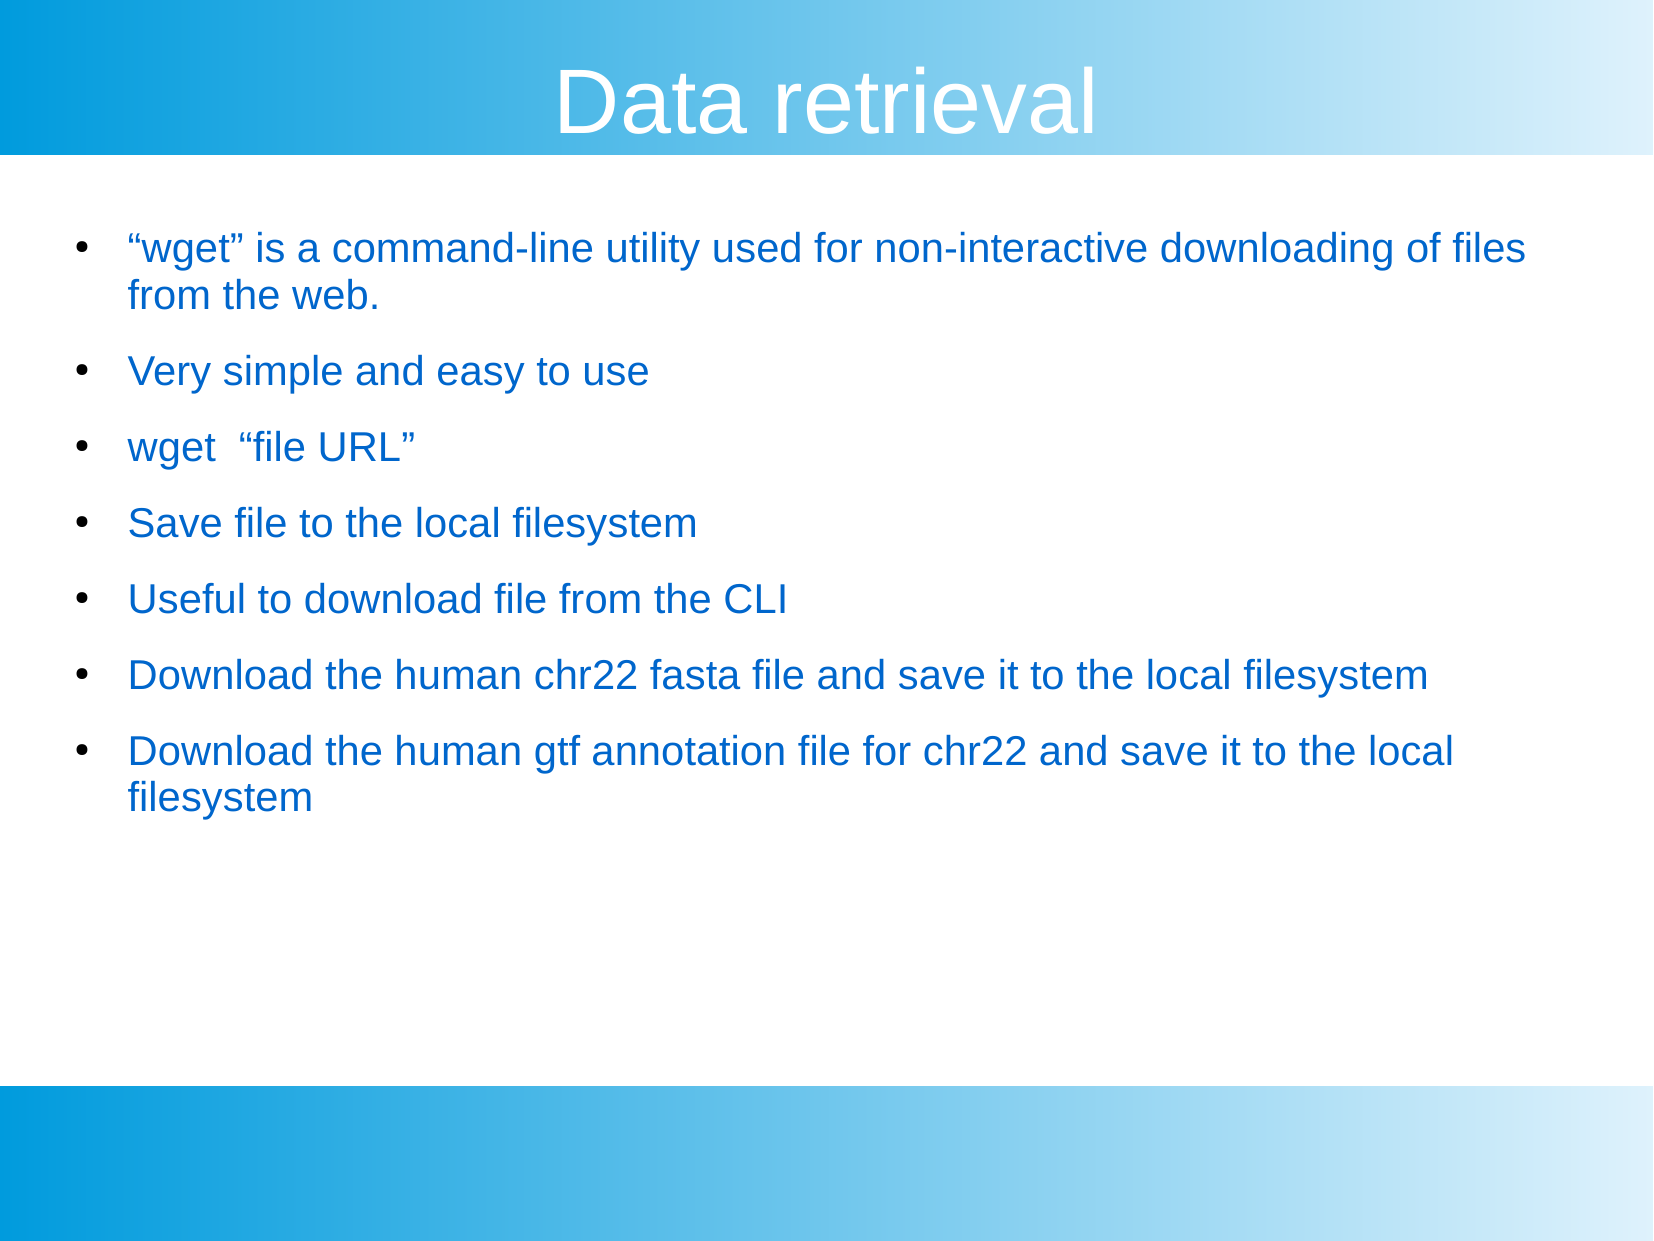

# Data retrieval
“wget” is a command-line utility used for non-interactive downloading of files from the web.
Very simple and easy to use
wget “file URL”
Save file to the local filesystem
Useful to download file from the CLI
Download the human chr22 fasta file and save it to the local filesystem
Download the human gtf annotation file for chr22 and save it to the local filesystem